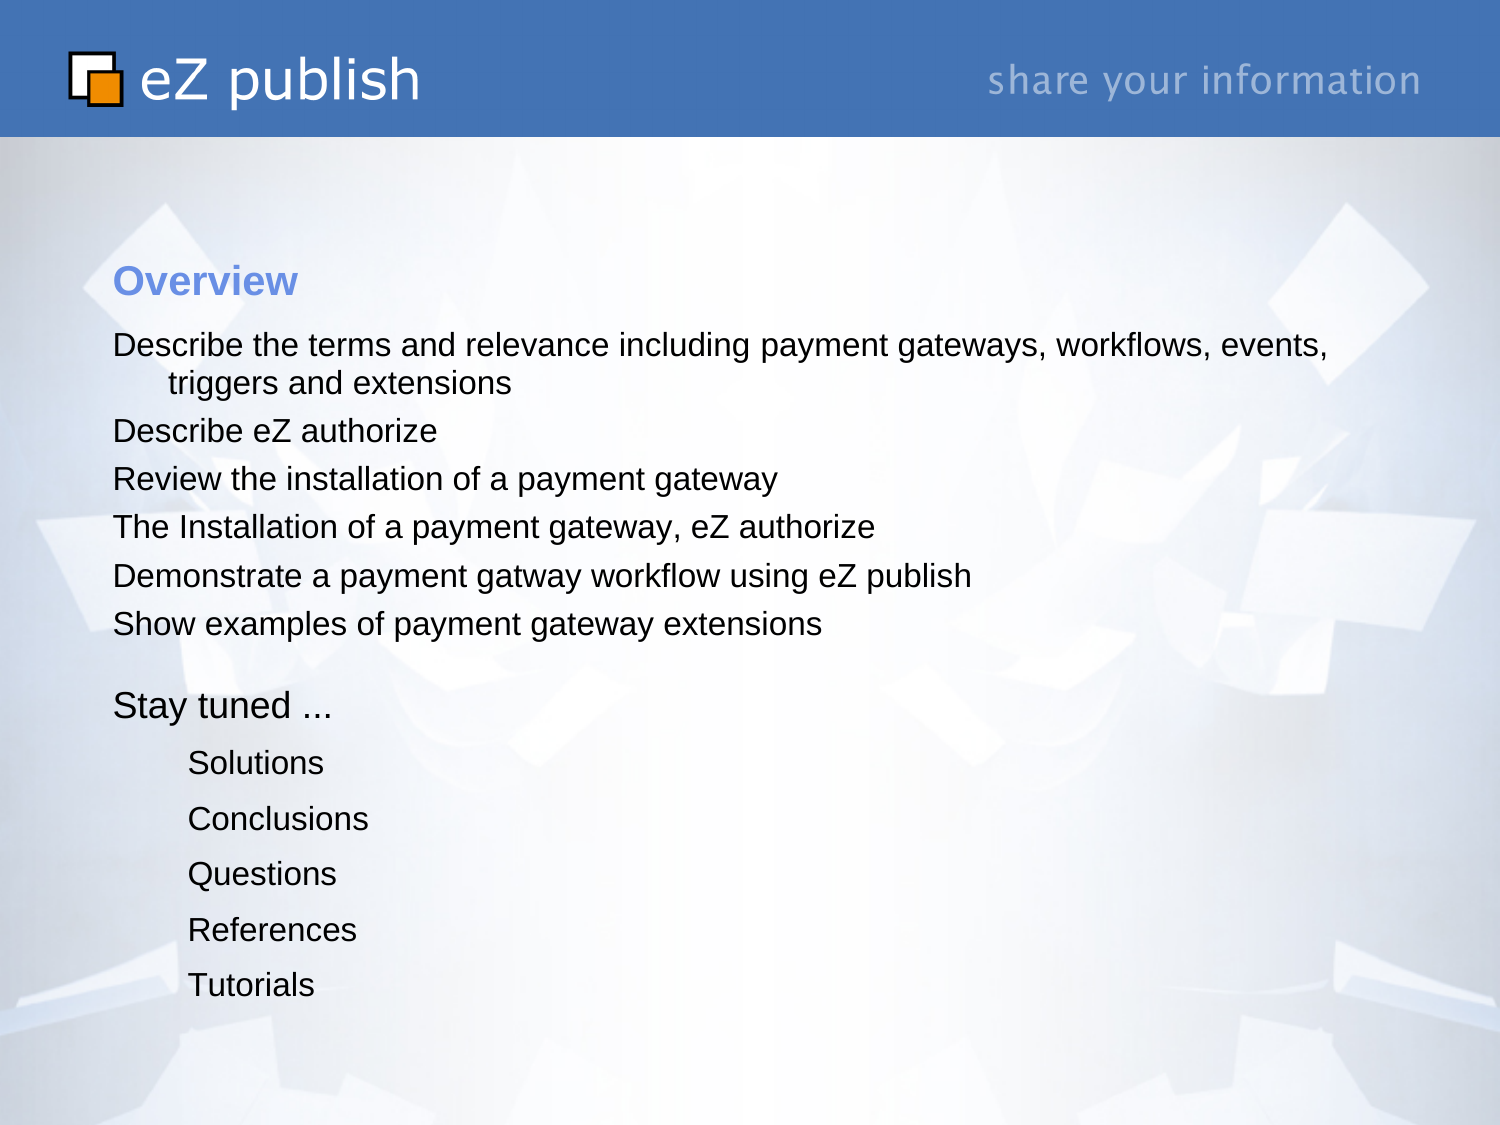

# Overview
Describe the terms and relevance including payment gateways, workflows, events, triggers and extensions
Describe eZ authorize
Review the installation of a payment gateway
The Installation of a payment gateway, eZ authorize
Demonstrate a payment gatway workflow using eZ publish
Show examples of payment gateway extensions
Stay tuned ...
Solutions
Conclusions
Questions
References
Tutorials